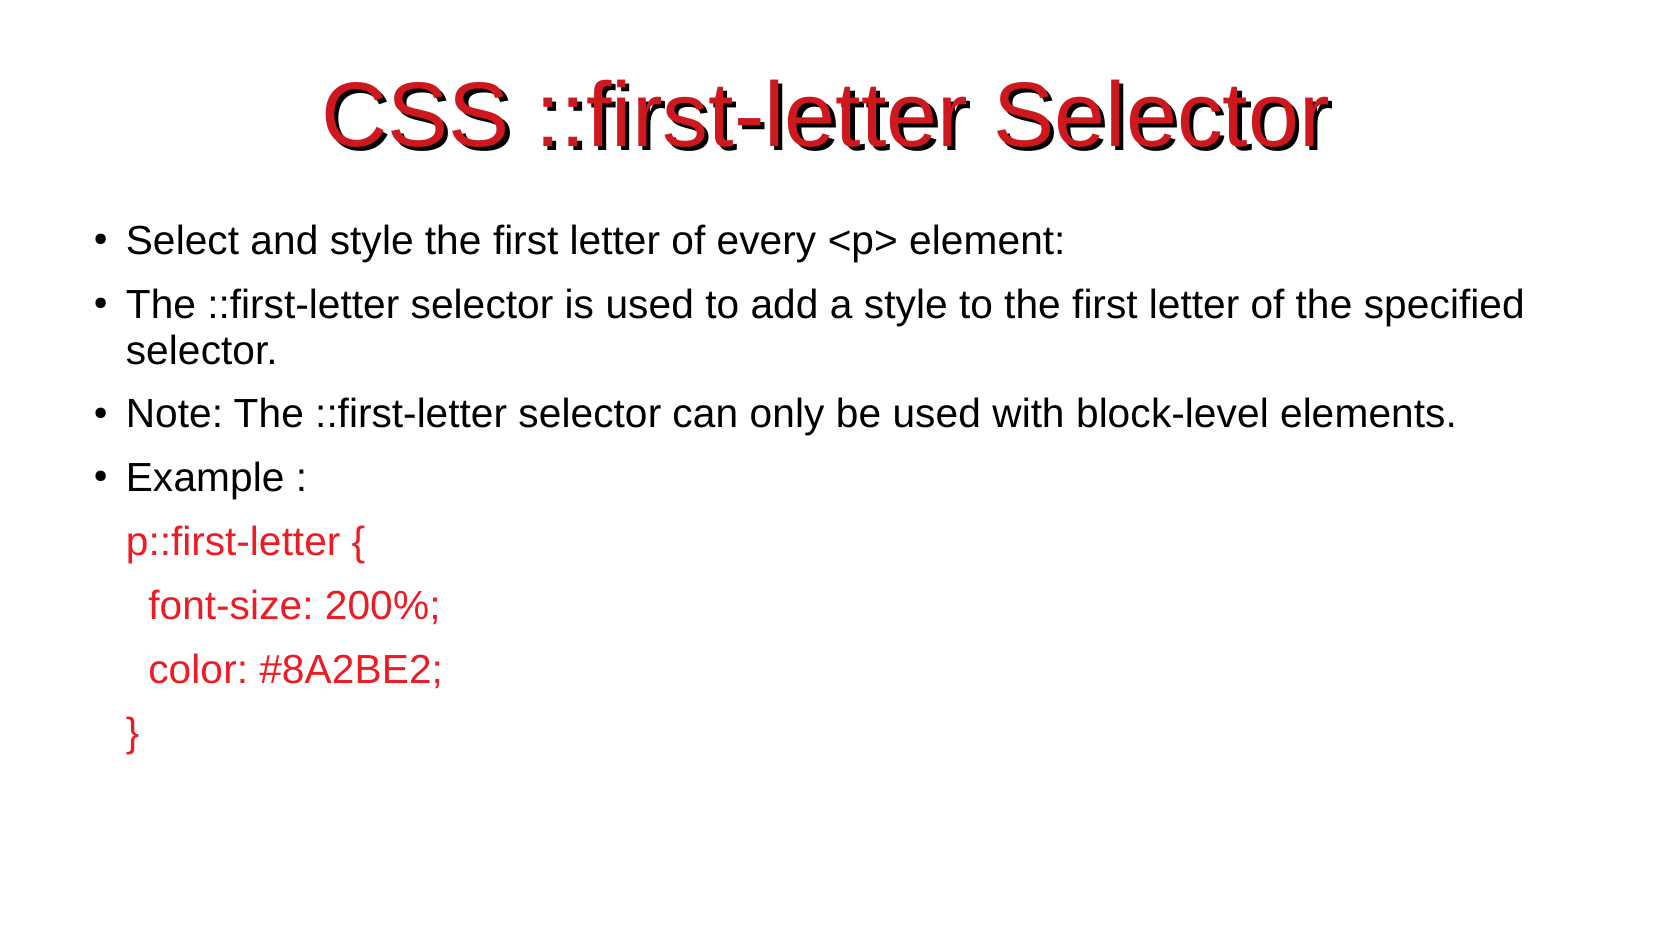

# CSS ::first-letter Selector
Select and style the first letter of every <p> element:
The ::first-letter selector is used to add a style to the first letter of the specified selector.
Note: The ::first-letter selector can only be used with block-level elements.
Example :
p::first-letter {
 font-size: 200%;
 color: #8A2BE2;
}